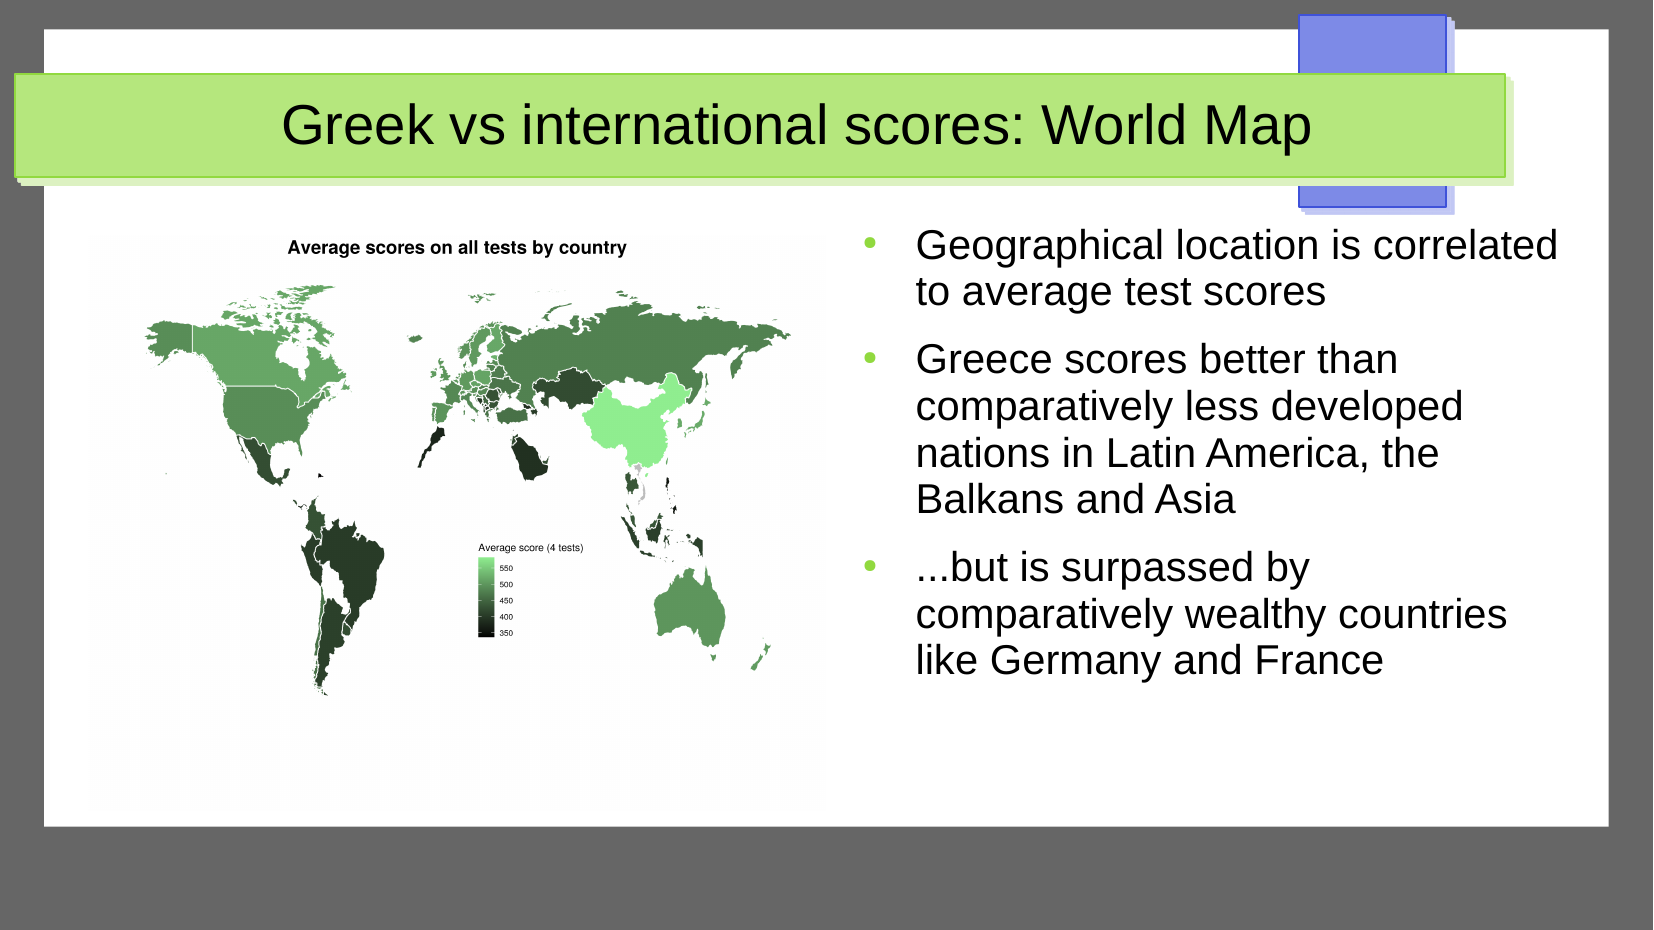

# Greek vs international scores: World Map
Geographical location is correlated to average test scores
Greece scores better than comparatively less developed nations in Latin America, the Balkans and Asia
...but is surpassed by comparatively wealthy countries like Germany and France